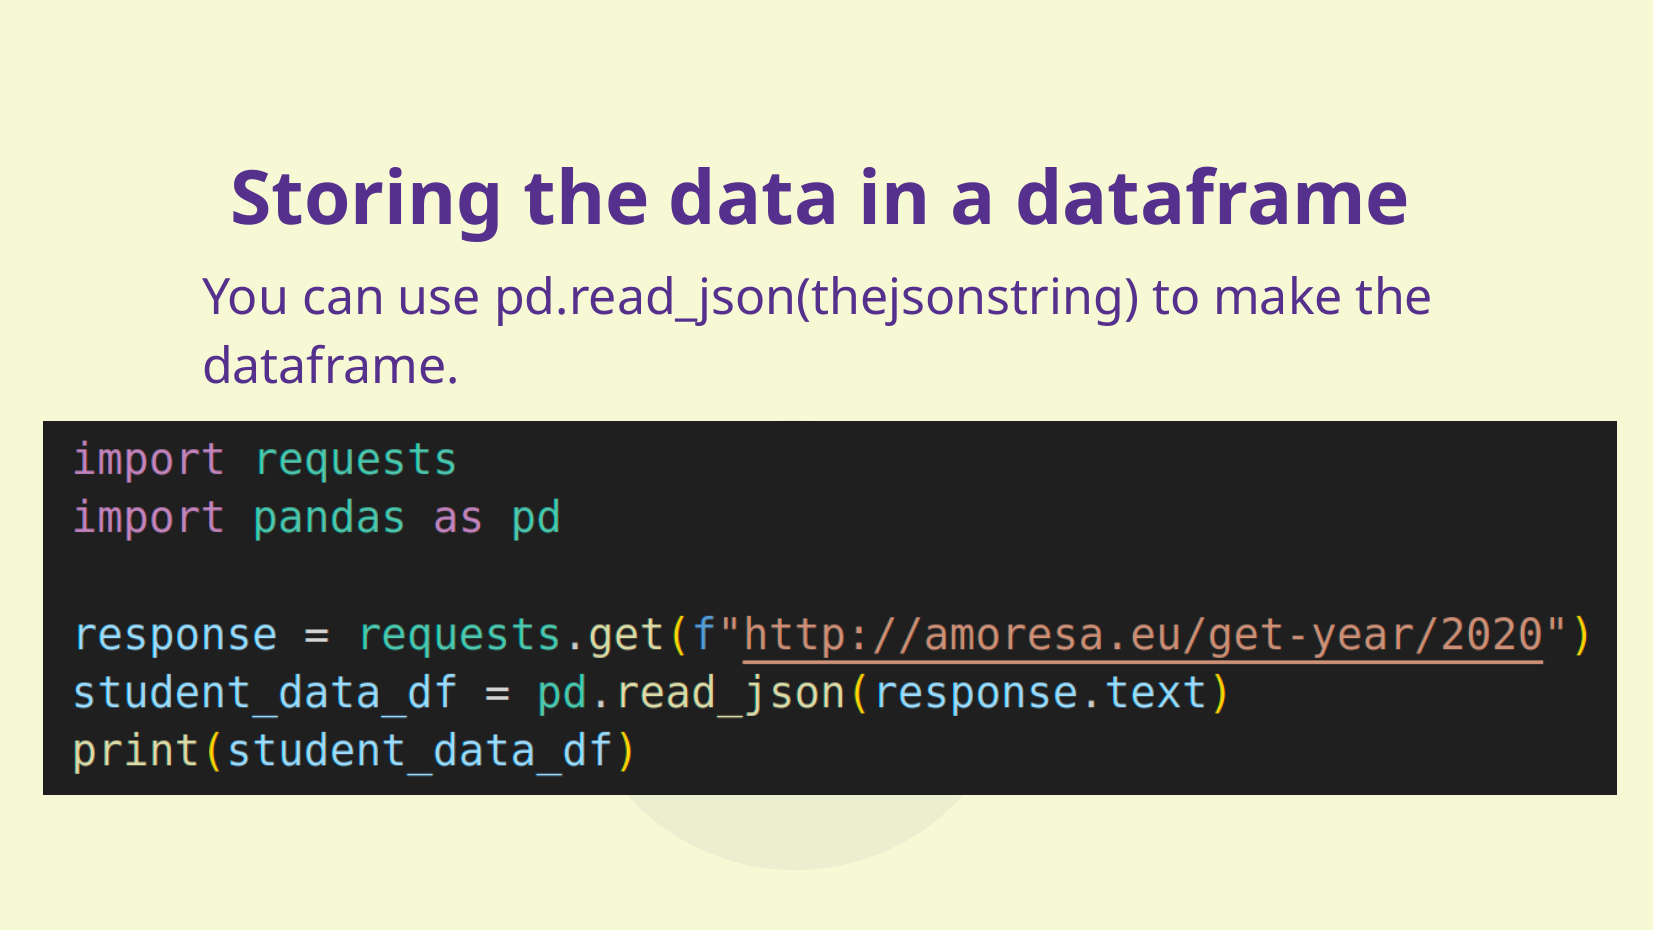

# Storing the data in a dataframe
You can use pd.read_json(thejsonstring) to make the dataframe.